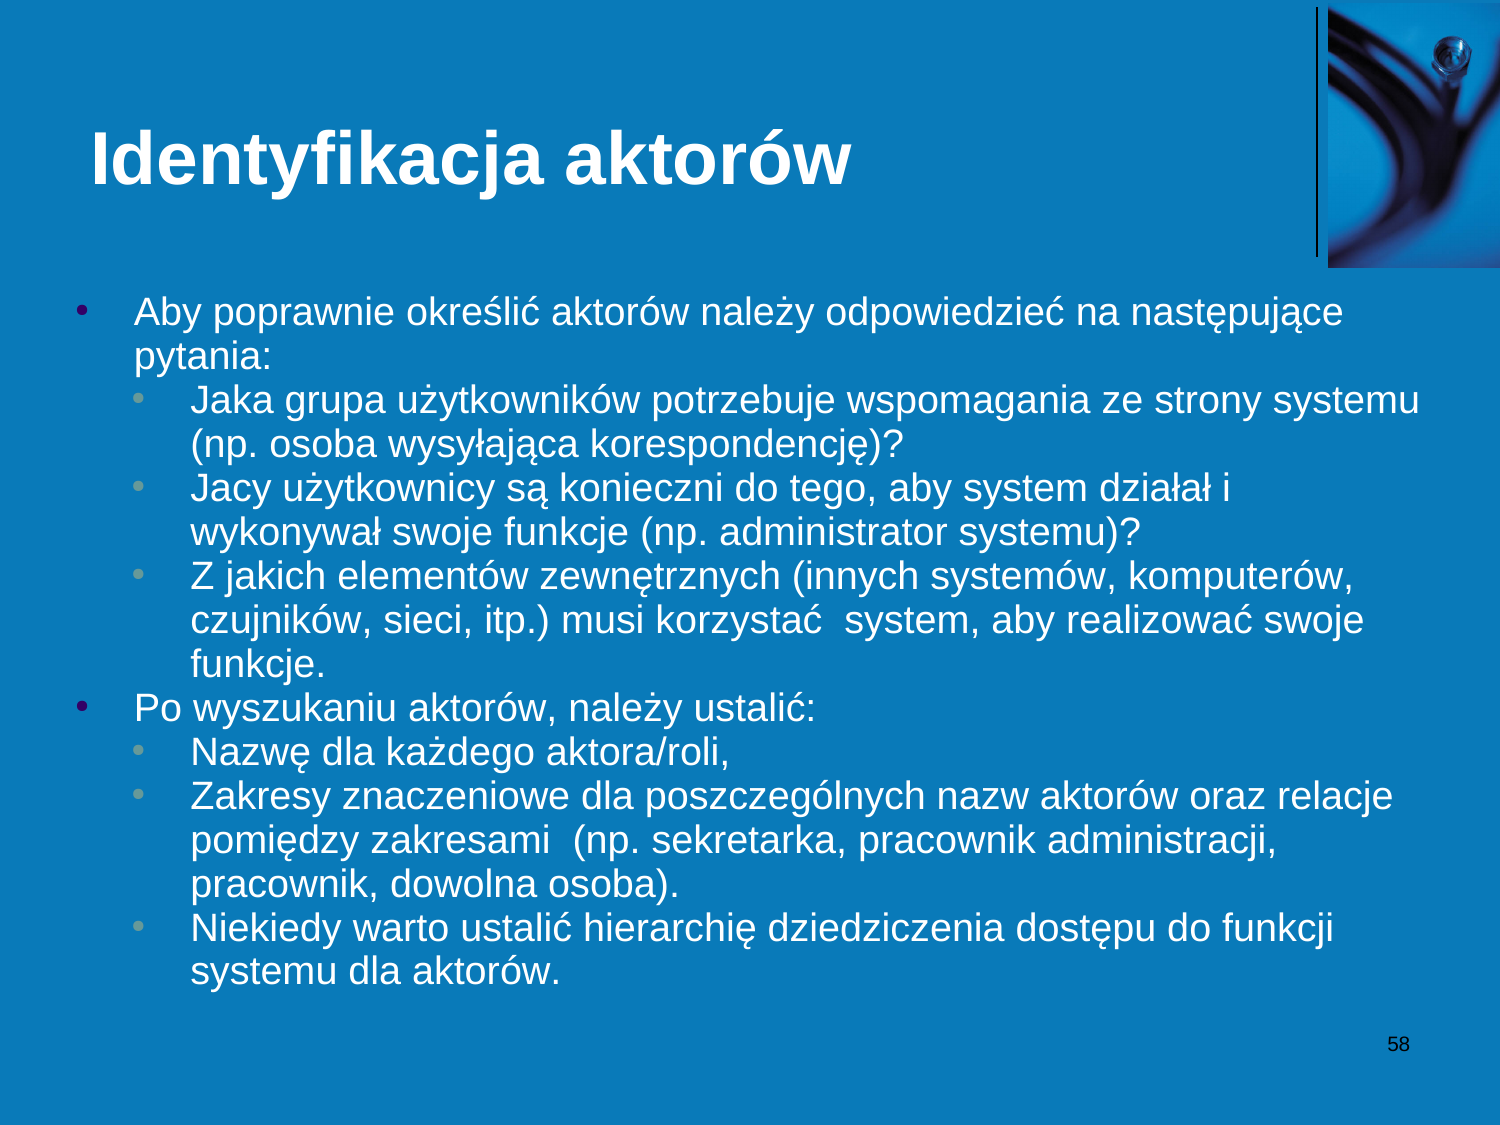

# Identyfikacja aktorów
Aby poprawnie określić aktorów należy odpowiedzieć na następujące pytania:
Jaka grupa użytkowników potrzebuje wspomagania ze strony systemu (np. osoba wysyłająca korespondencję)?
Jacy użytkownicy są konieczni do tego, aby system działał i wykonywał swoje funkcje (np. administrator systemu)?
Z jakich elementów zewnętrznych (innych systemów, komputerów, czujników, sieci, itp.) musi korzystać system, aby realizować swoje funkcje.
Po wyszukaniu aktorów, należy ustalić:
Nazwę dla każdego aktora/roli,
Zakresy znaczeniowe dla poszczególnych nazw aktorów oraz relacje pomiędzy zakresami (np. sekretarka, pracownik administracji, pracownik, dowolna osoba).
Niekiedy warto ustalić hierarchię dziedziczenia dostępu do funkcji systemu dla aktorów.
58